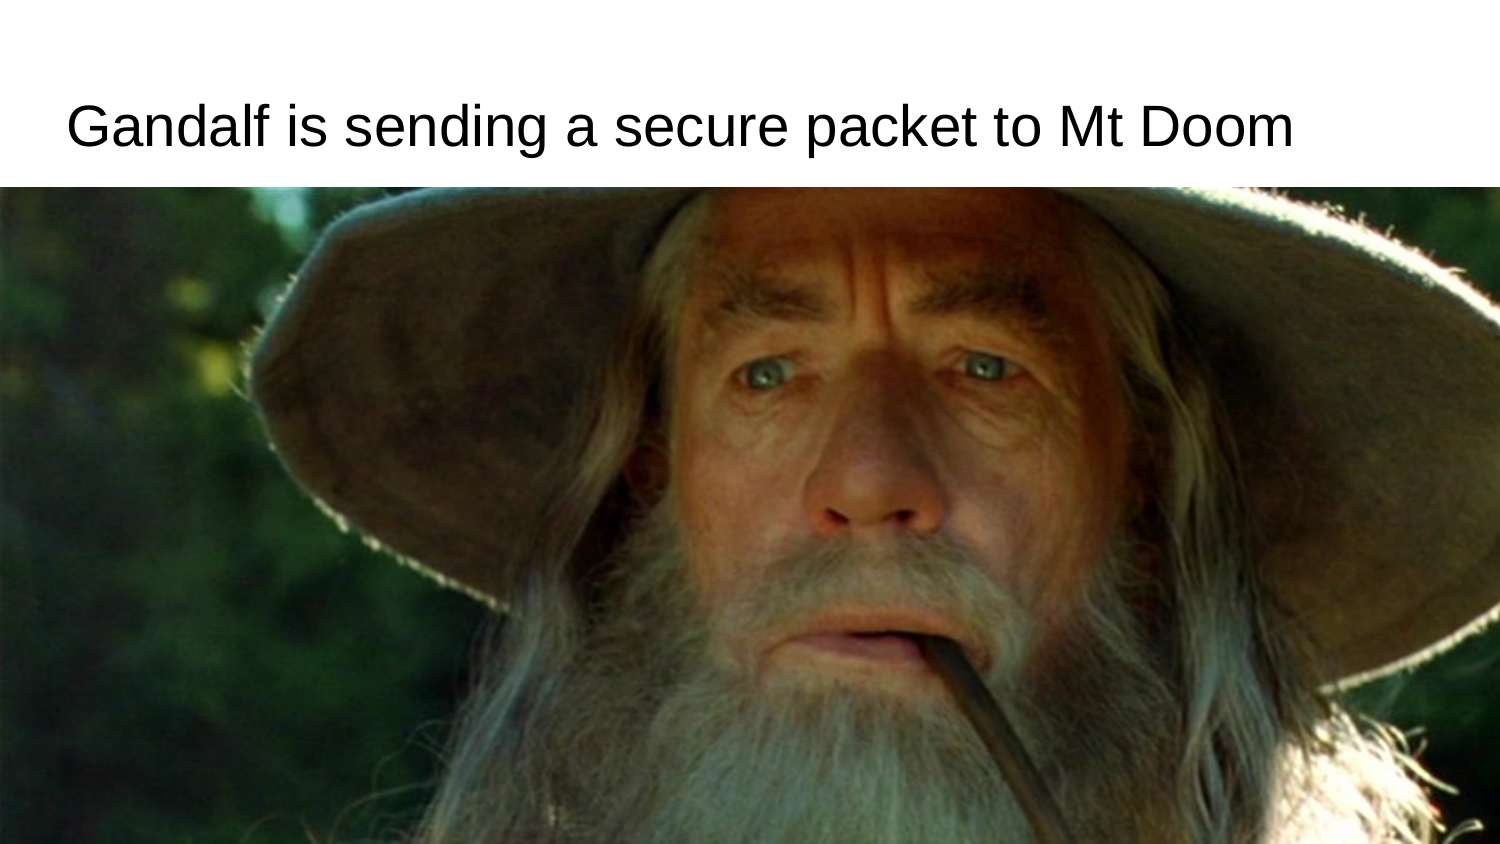

# Gandalf is sending a secure packet to Mt Doom